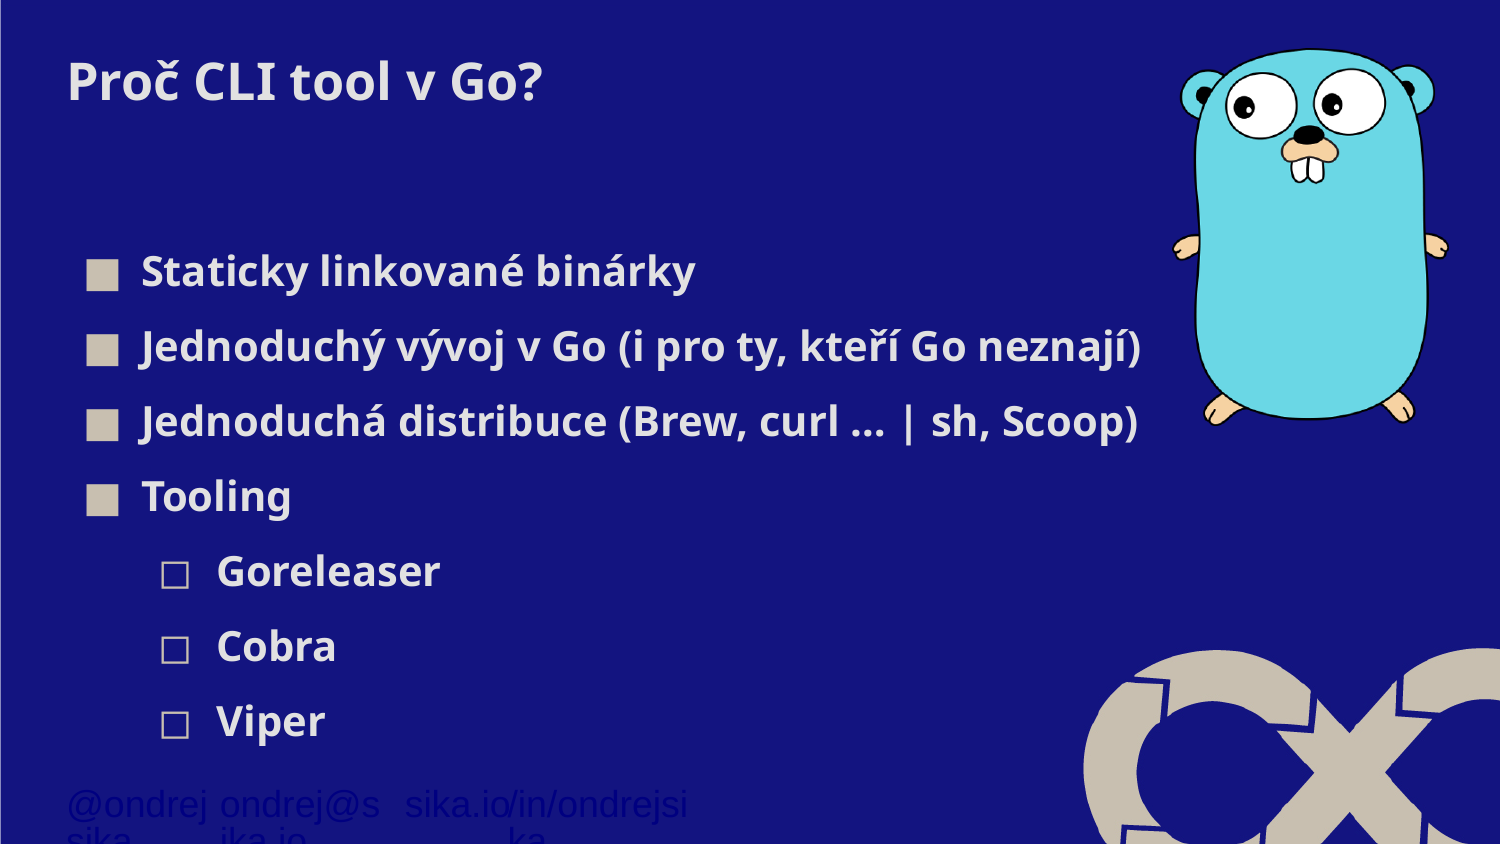

# Proč CLI tool v Go?
Staticky linkované binárky
Jednoduchý vývoj v Go (i pro ty, kteří Go neznají)
Jednoduchá distribuce (Brew, curl … | sh, Scoop)
Tooling
Goreleaser
Cobra
Viper